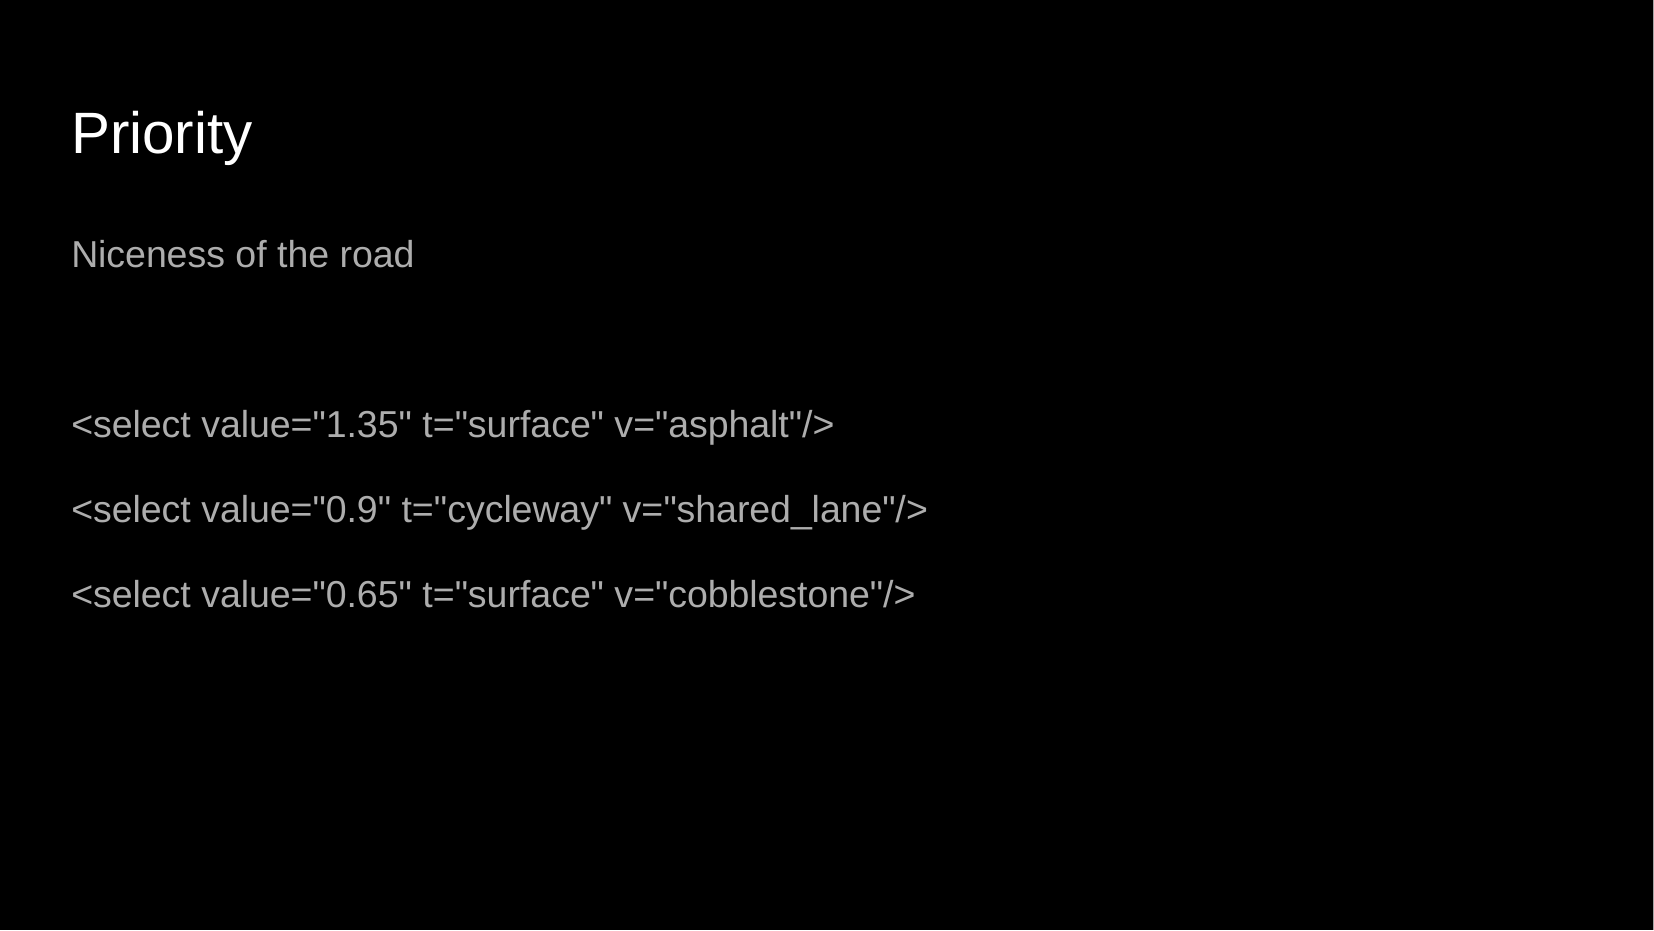

# Priority
Niceness of the road
<select value="1.35" t="surface" v="asphalt"/>
<select value="0.9" t="cycleway" v="shared_lane"/>
<select value="0.65" t="surface" v="cobblestone"/>